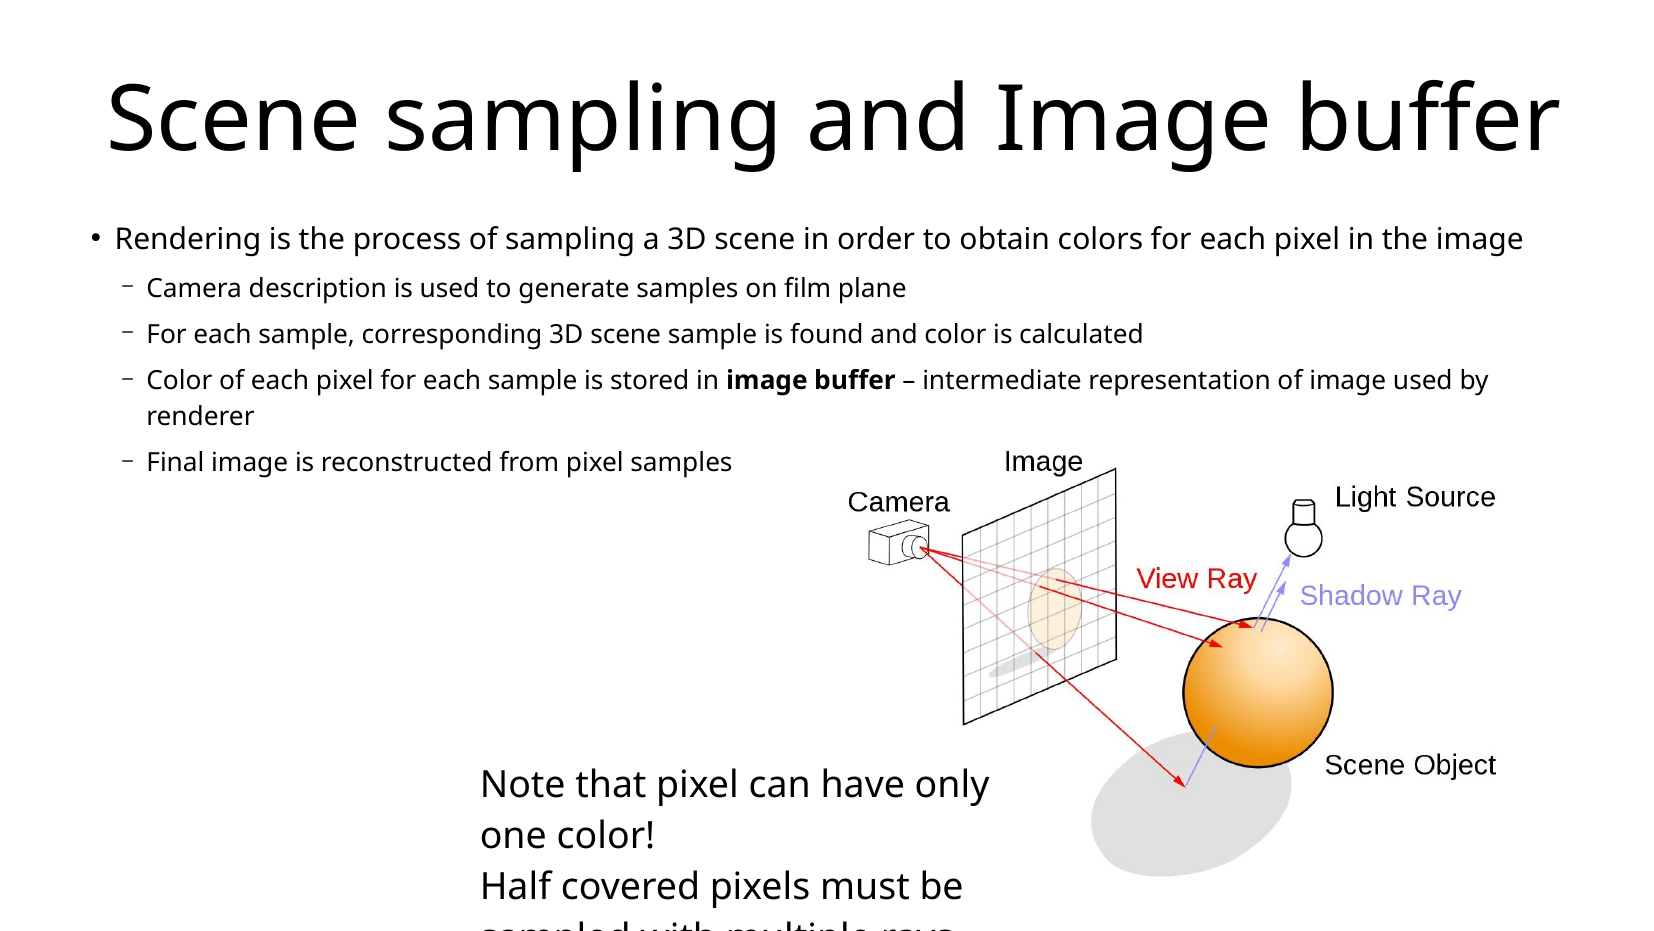

# Scene sampling and Image buffer
Rendering is the process of sampling a 3D scene in order to obtain colors for each pixel in the image
Camera description is used to generate samples on film plane
For each sample, corresponding 3D scene sample is found and color is calculated
Color of each pixel for each sample is stored in image buffer – intermediate representation of image used by renderer
Final image is reconstructed from pixel samples
Note that pixel can have only one color!
Half covered pixels must be sampled with multiple rays.